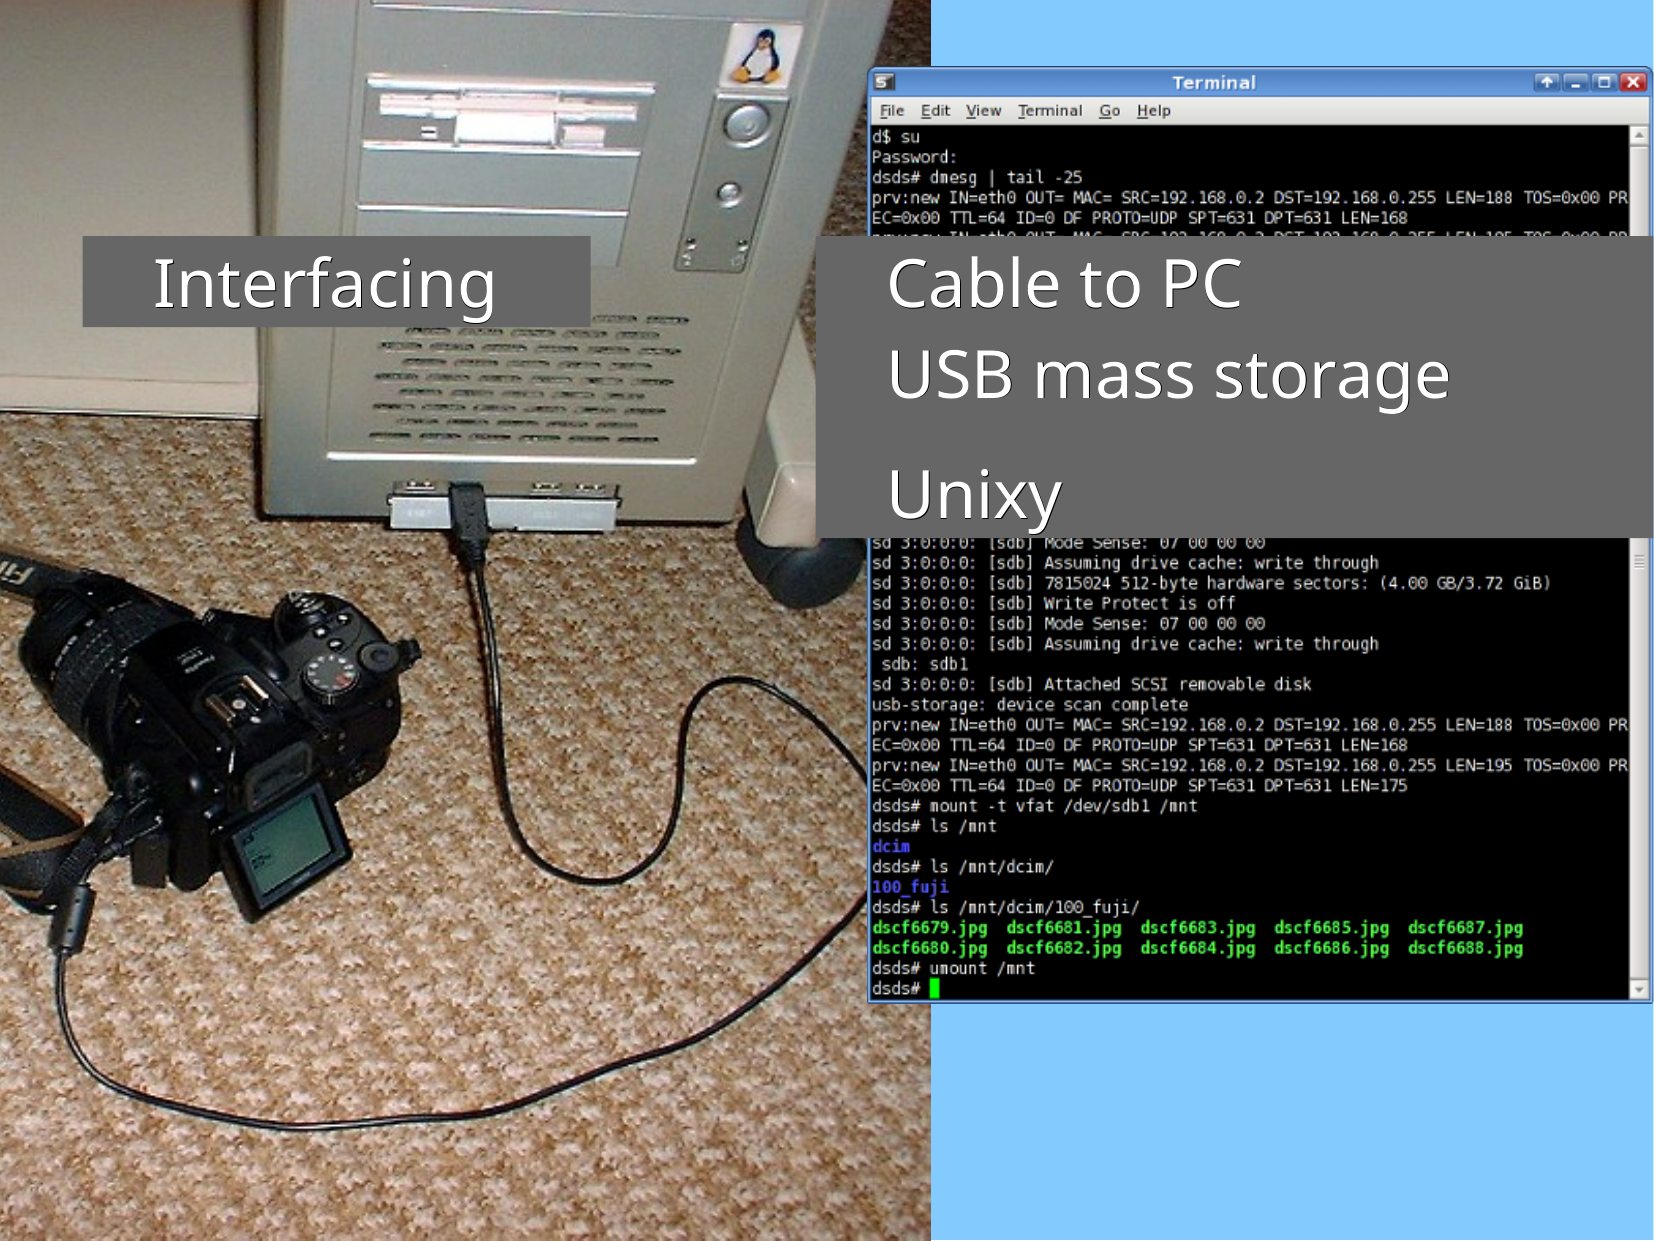

# Interfacing
Cable to PC
USB mass storage
Unixy